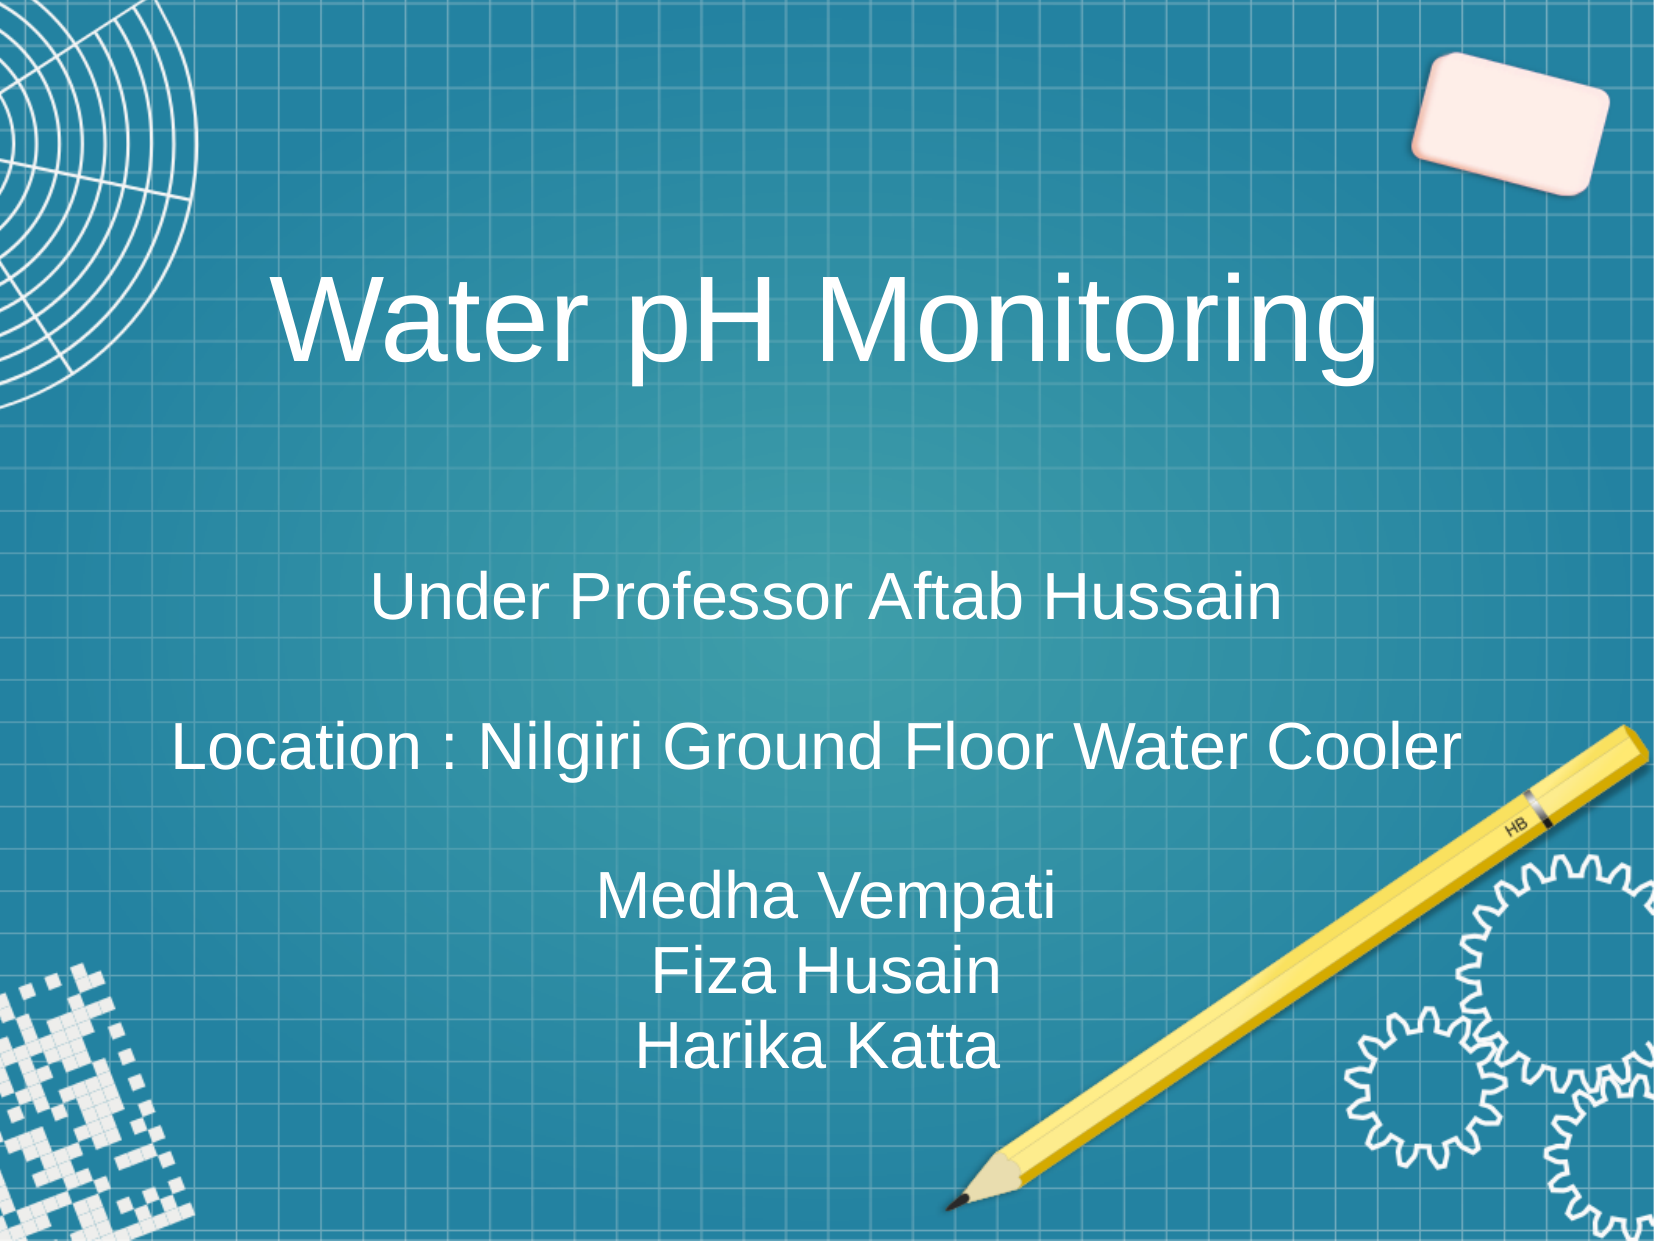

# Water pH Monitoring
Under Professor Aftab Hussain
Location : Nilgiri Ground Floor Water Cooler
Medha Vempati
Fiza Husain
Harika Katta